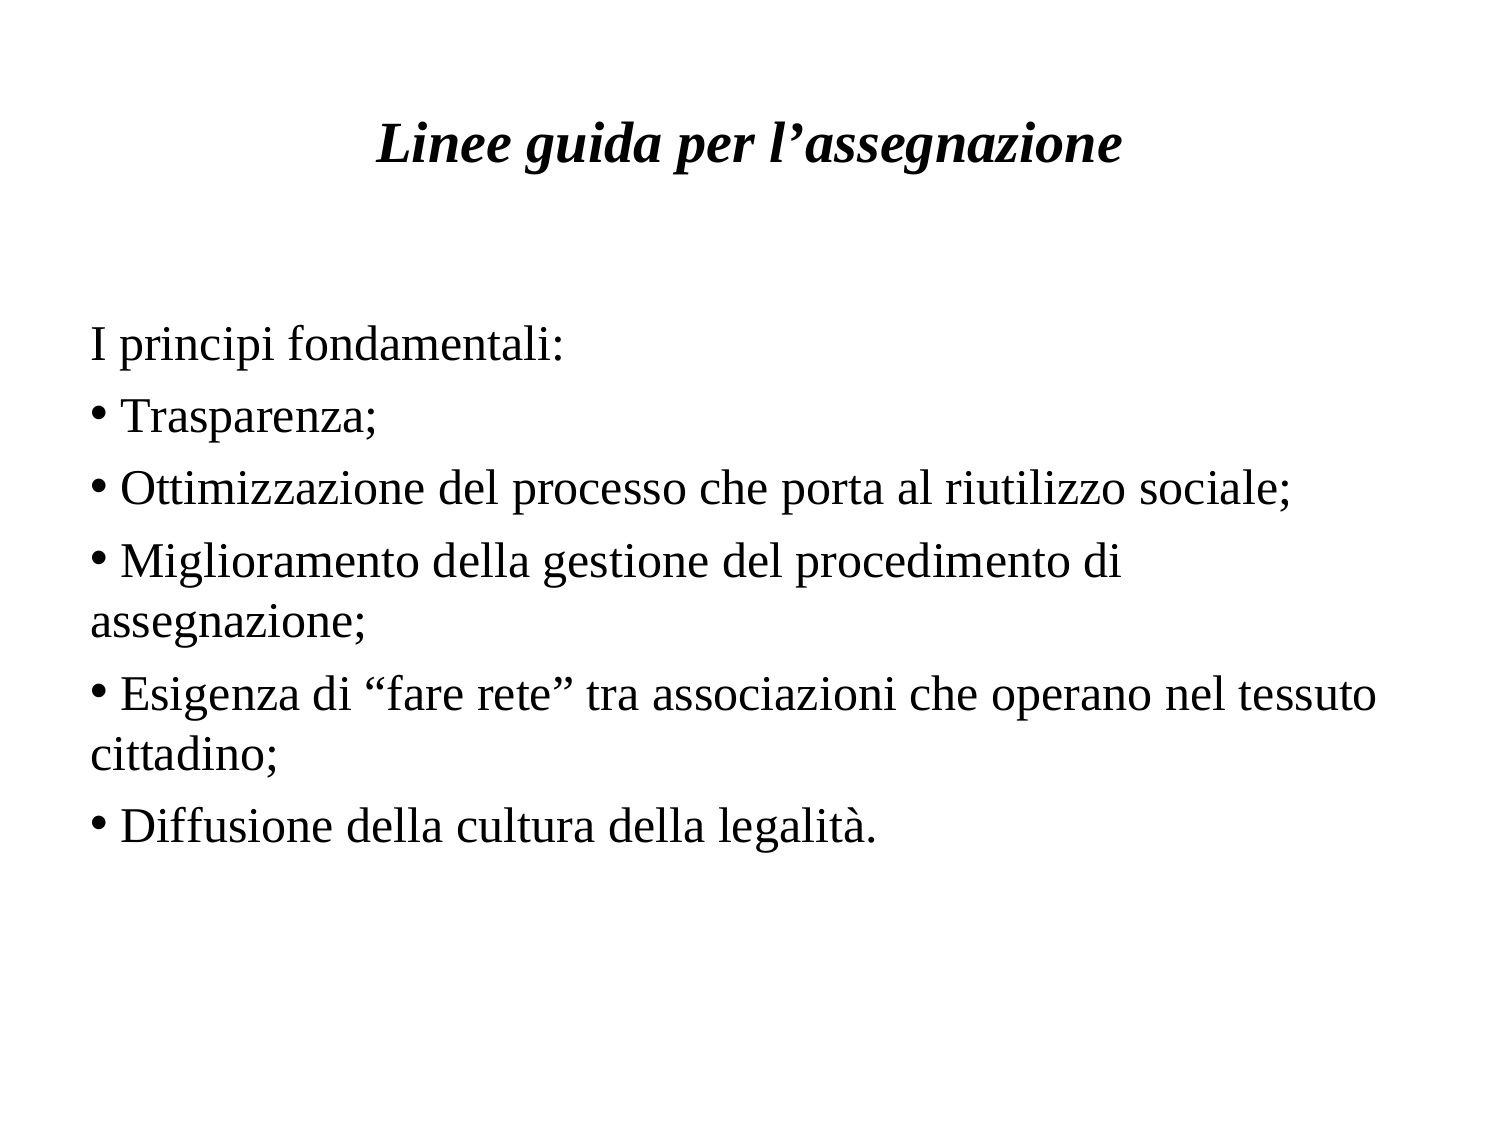

# Linee guida per l’assegnazione
I principi fondamentali:
 Trasparenza;
 Ottimizzazione del processo che porta al riutilizzo sociale;
 Miglioramento della gestione del procedimento di assegnazione;
 Esigenza di “fare rete” tra associazioni che operano nel tessuto cittadino;
 Diffusione della cultura della legalità.